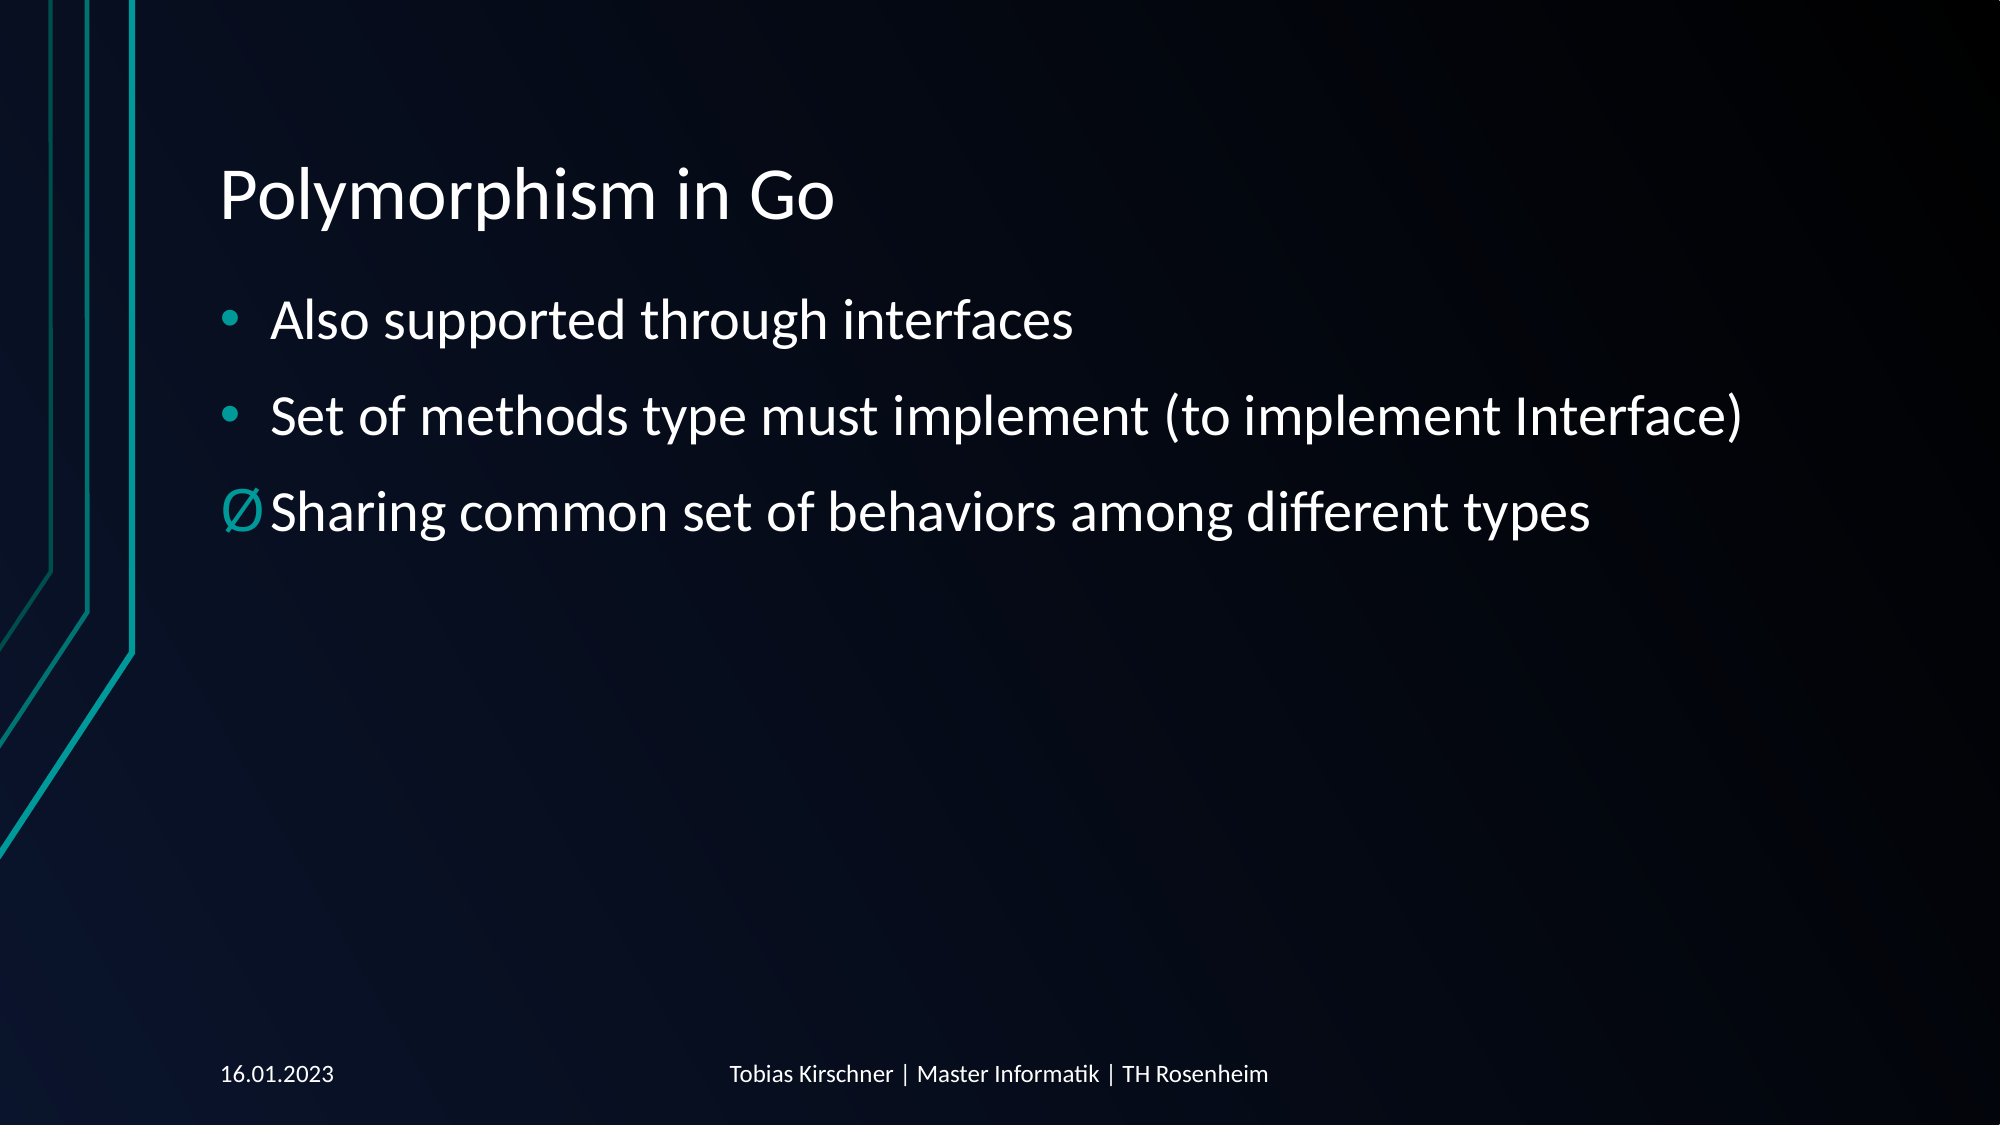

# Polymorphism in Go
Also supported through interfaces
Set of methods type must implement (to implement Interface)
Sharing common set of behaviors among different types
16.01.2023
Tobias Kirschner | Master Informatik | TH Rosenheim